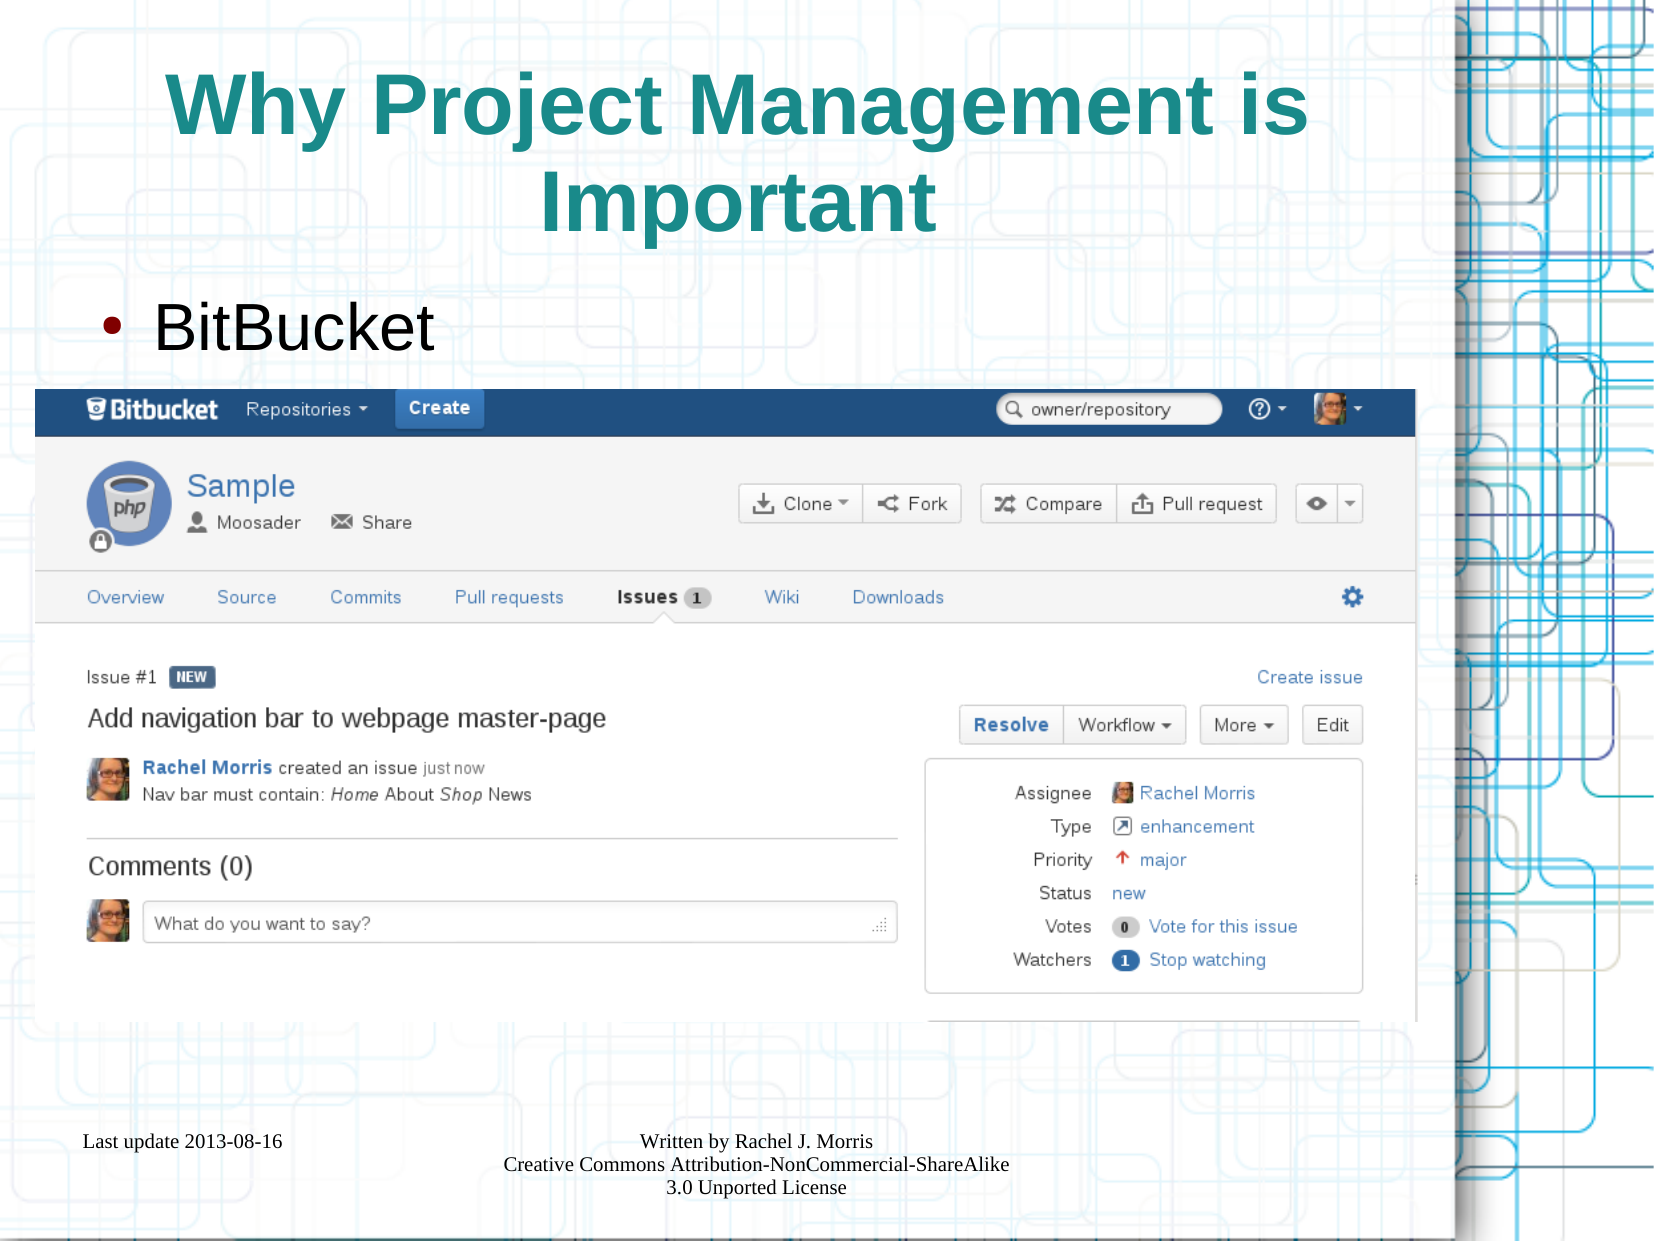

# Why Project Management is Important
BitBucket